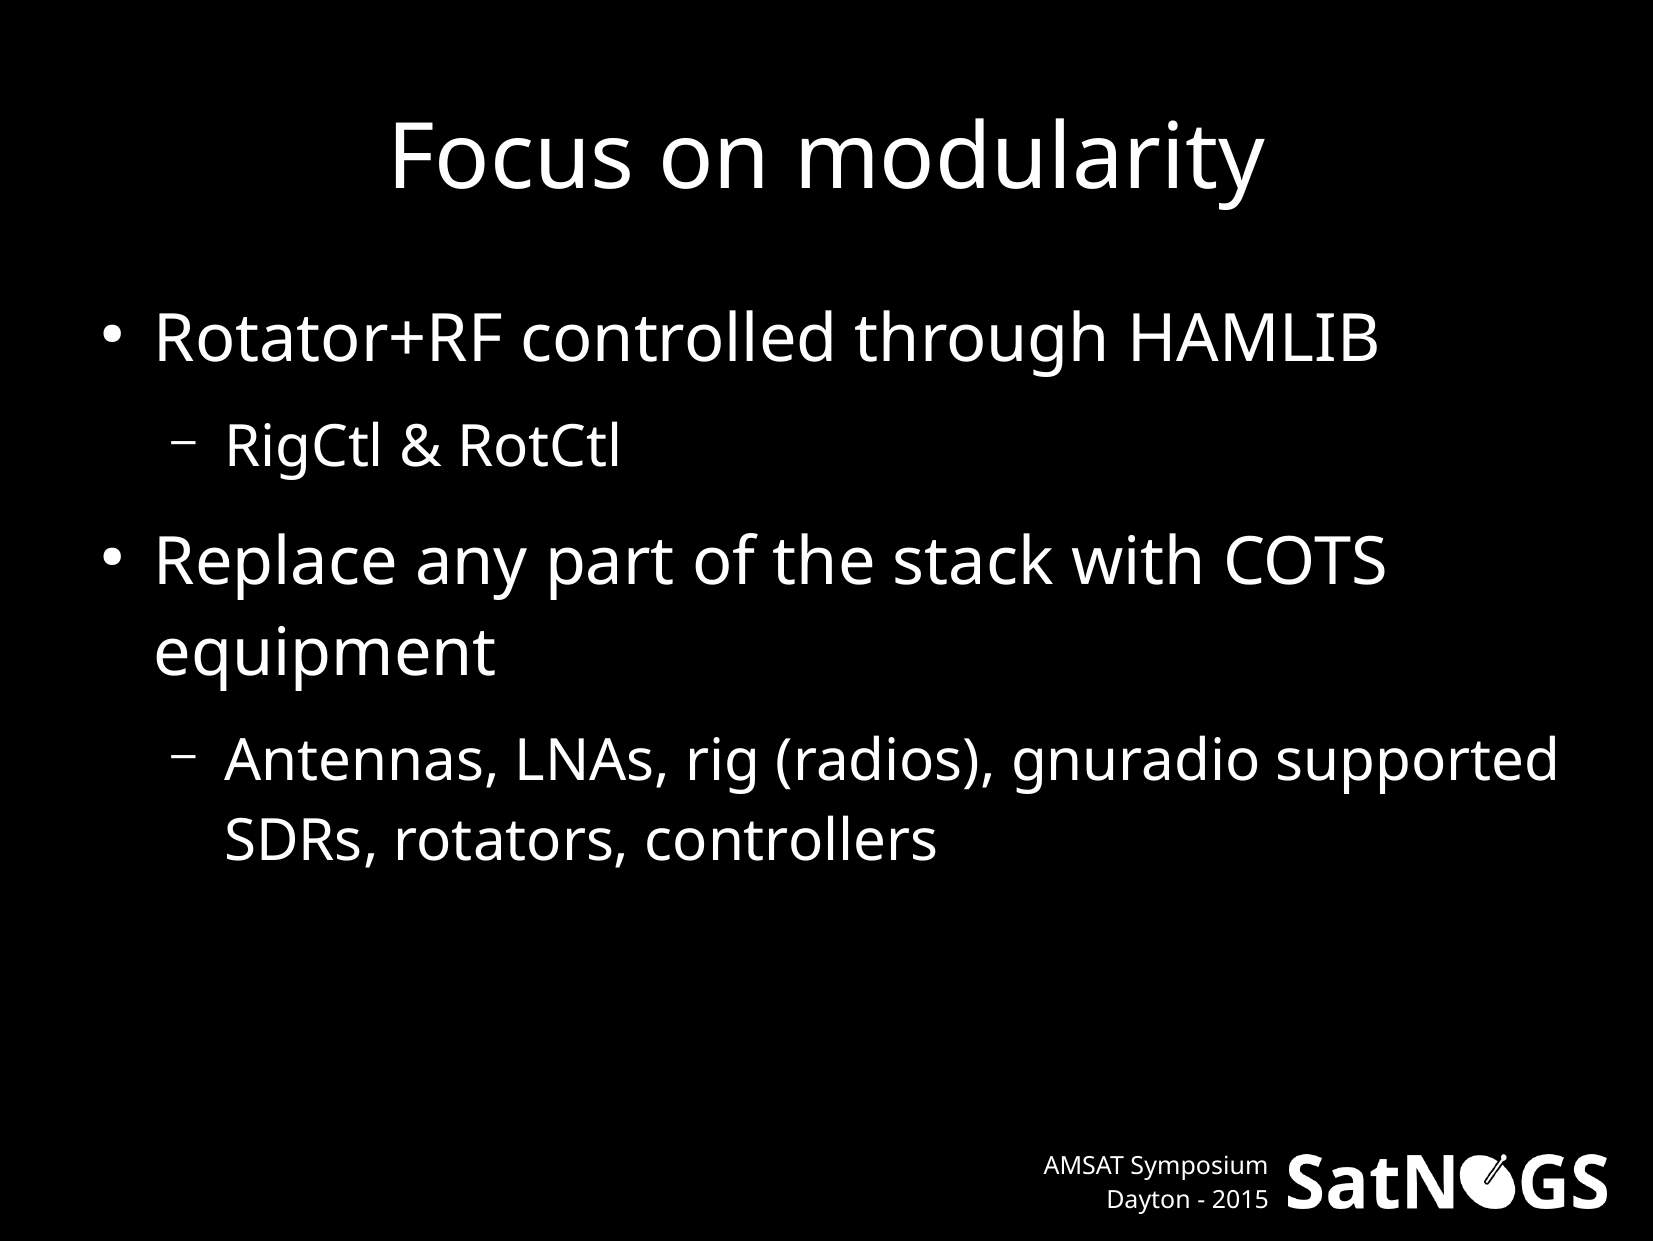

# Focus on modularity
Rotator+RF controlled through HAMLIB
RigCtl & RotCtl
Replace any part of the stack with COTS equipment
Antennas, LNAs, rig (radios), gnuradio supported SDRs, rotators, controllers